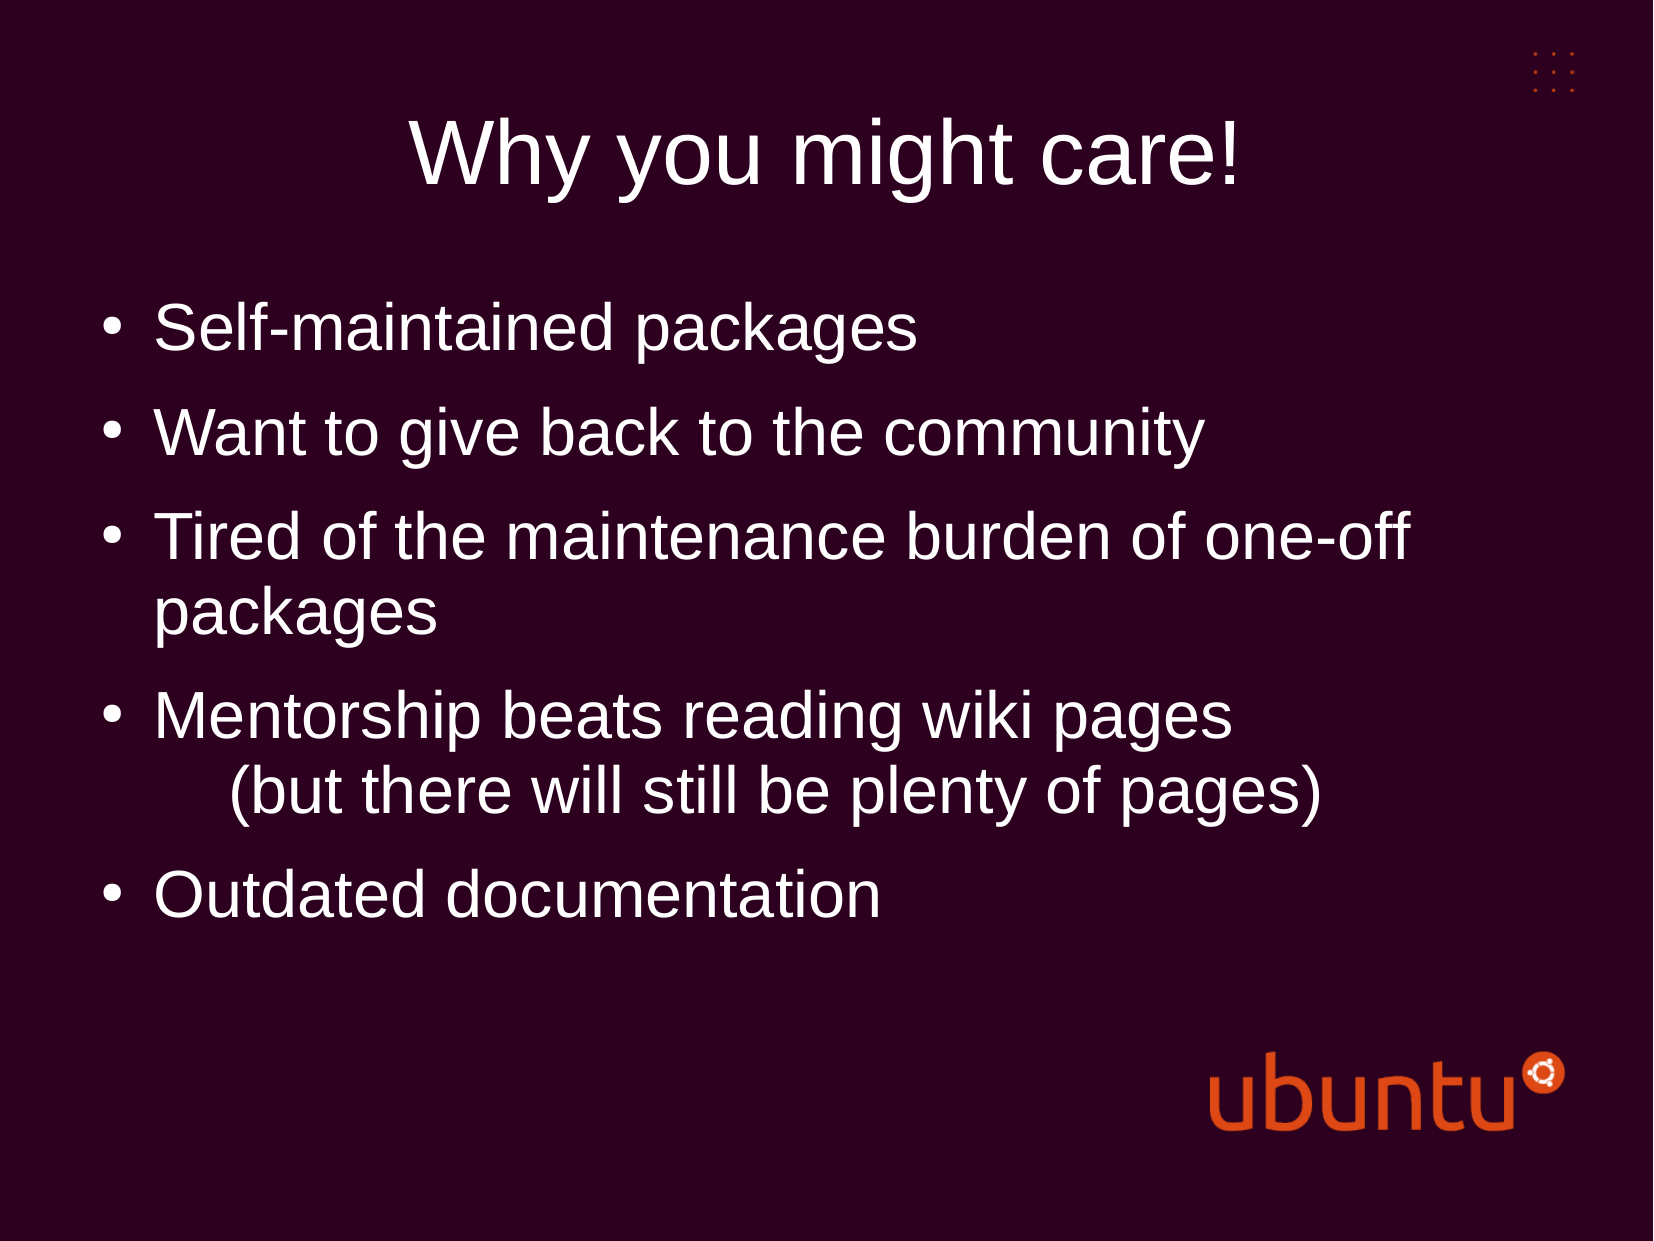

# Why you might care!
Self-maintained packages
Want to give back to the community
Tired of the maintenance burden of one-off packages
Mentorship beats reading wiki pages
	(but there will still be plenty of pages)
Outdated documentation